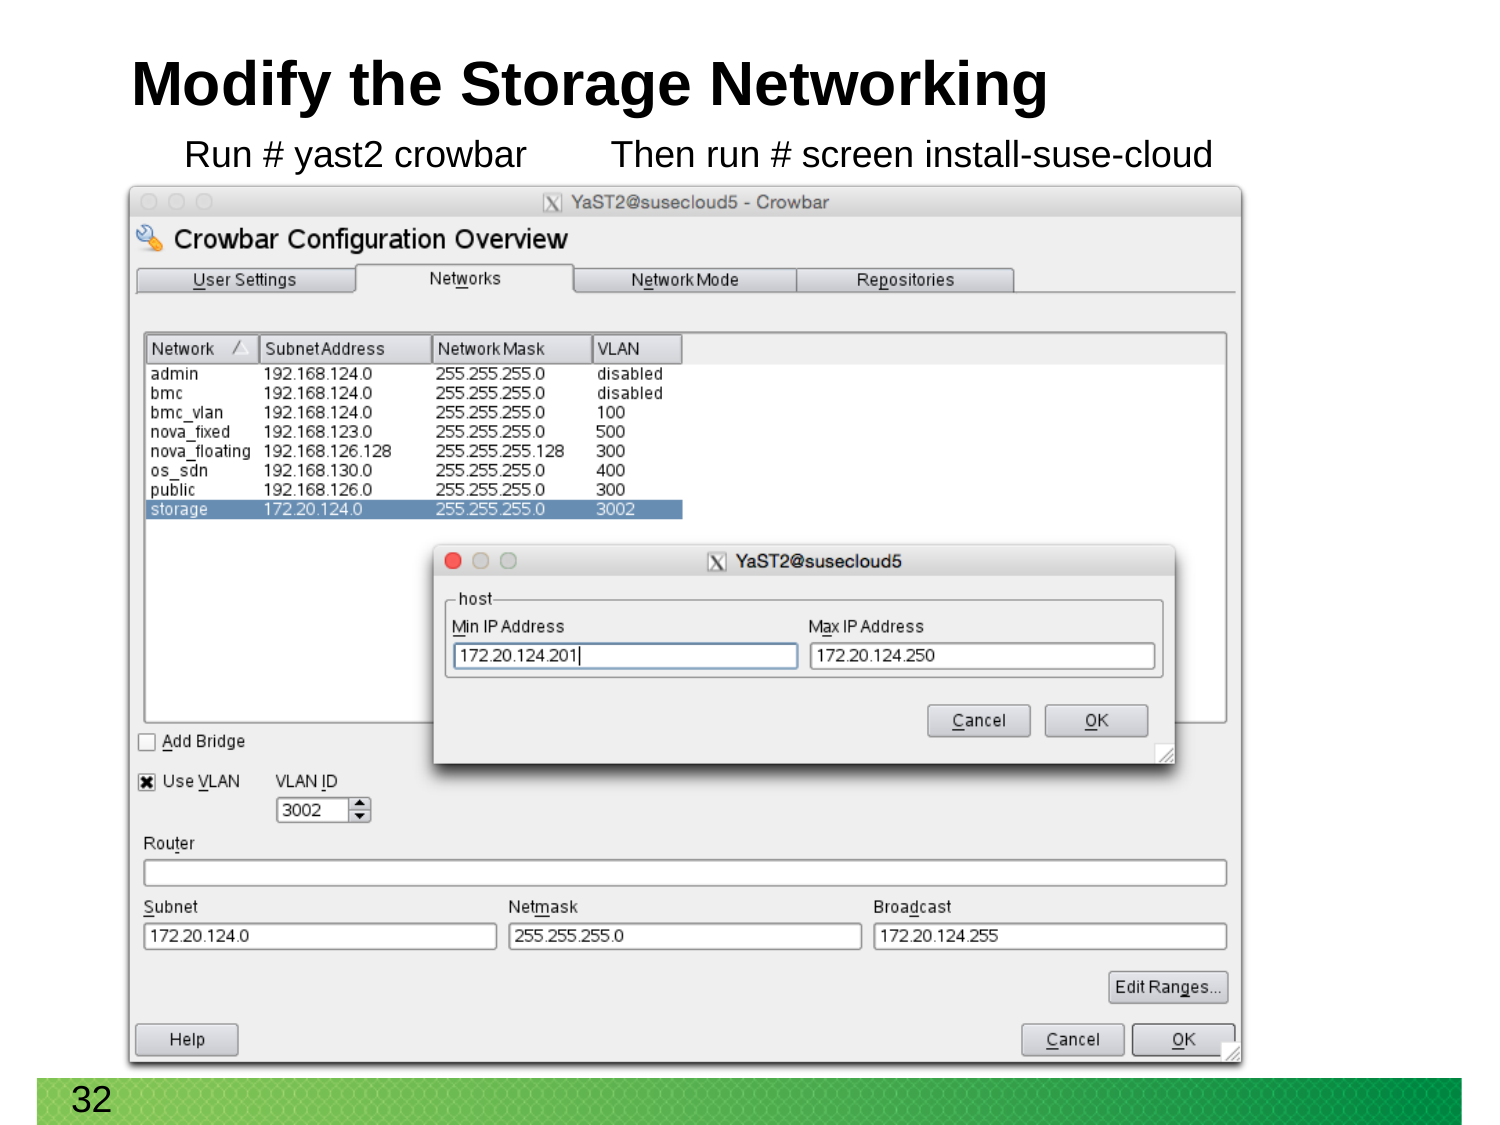

# Modify the Storage Networking
Run # yast2 crowbar
Then run # screen install-suse-cloud